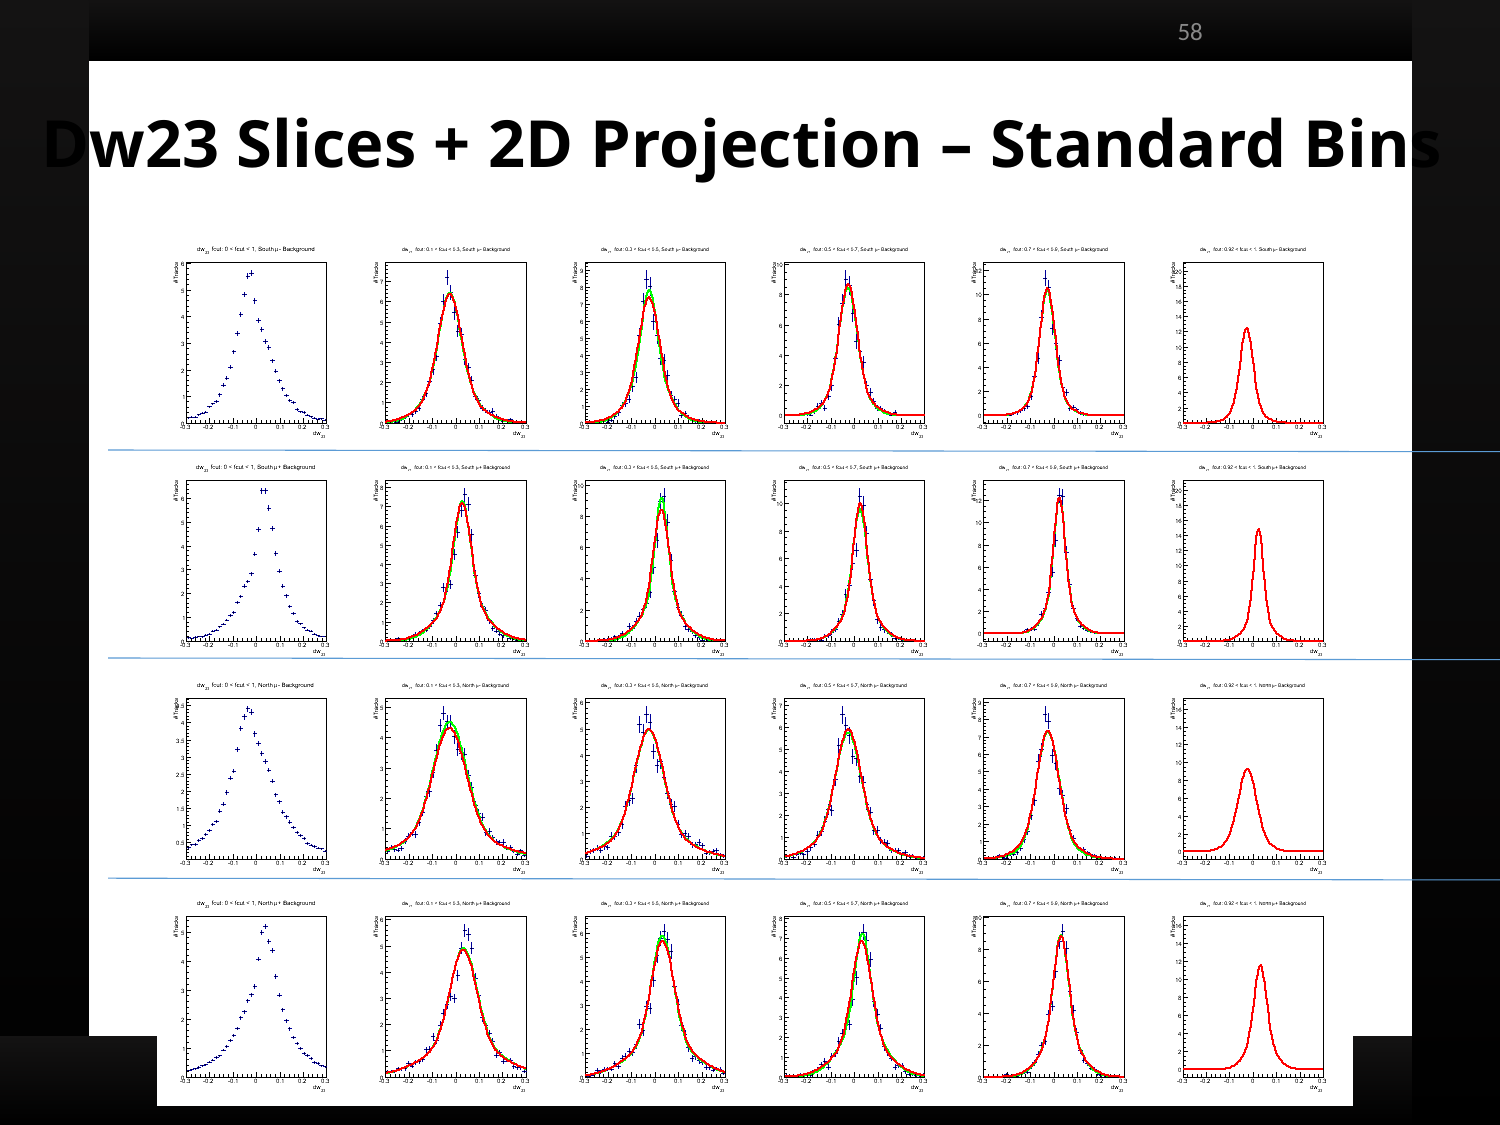

58
# Dw23 Slices + 2D Projection – Standard Bins